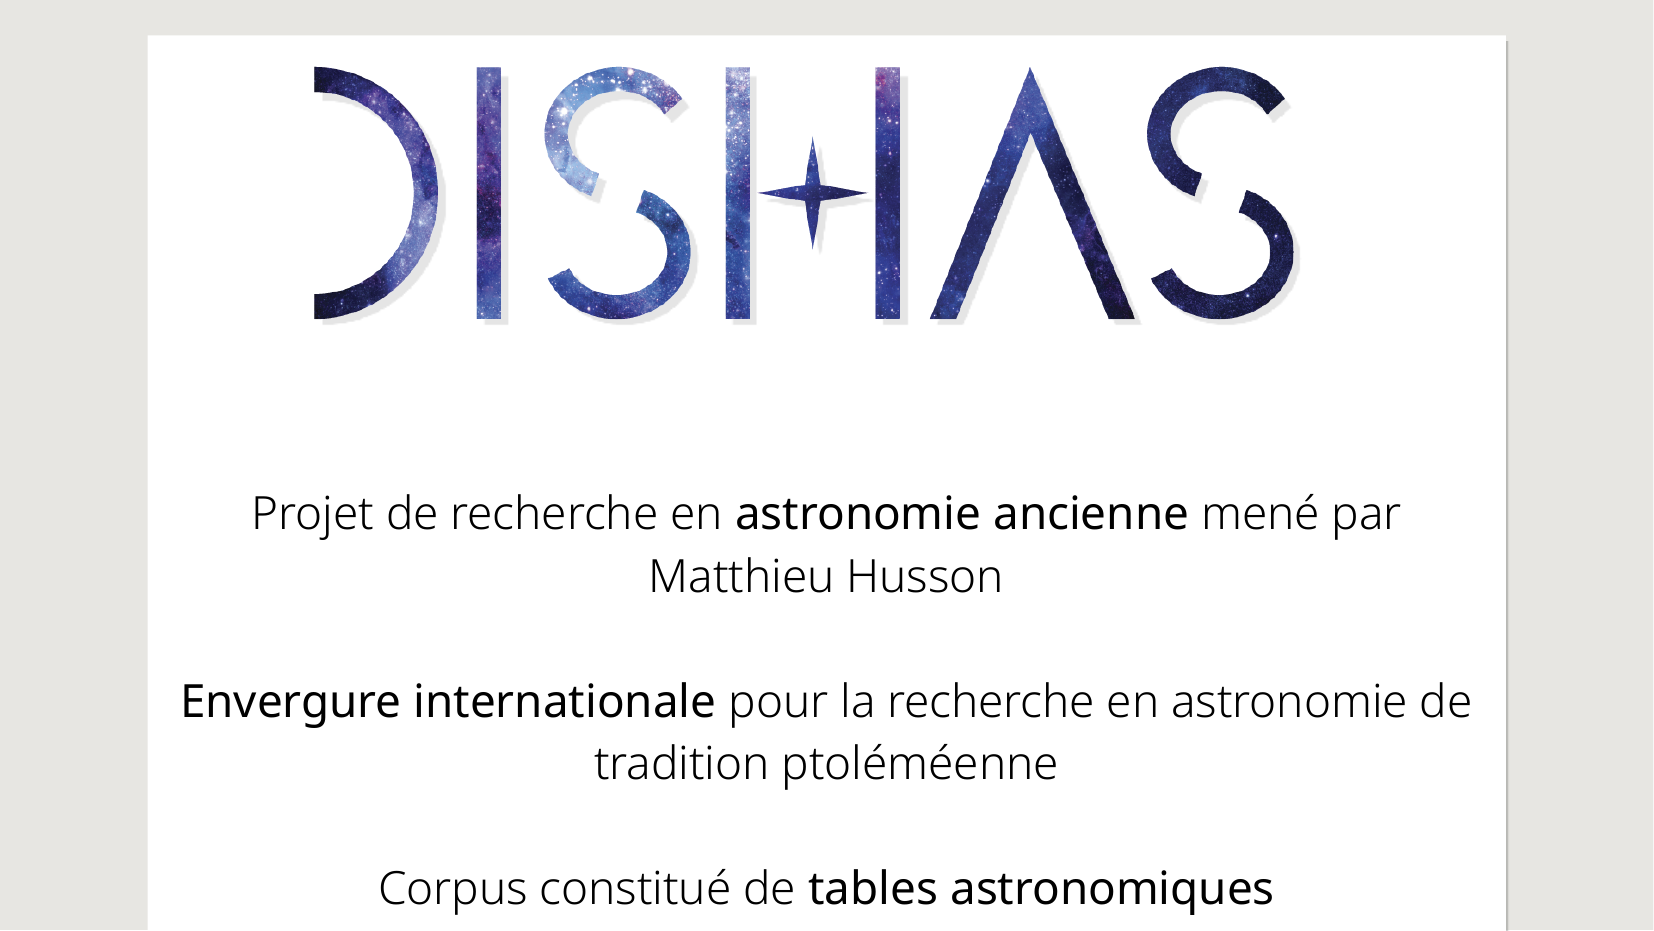

Projet de recherche en astronomie ancienne mené par Matthieu Husson
Envergure internationale pour la recherche en astronomie de tradition ptoléméenne
Corpus constitué de tables astronomiques
Intérêt pour la diffusion des pratiques astronomiques